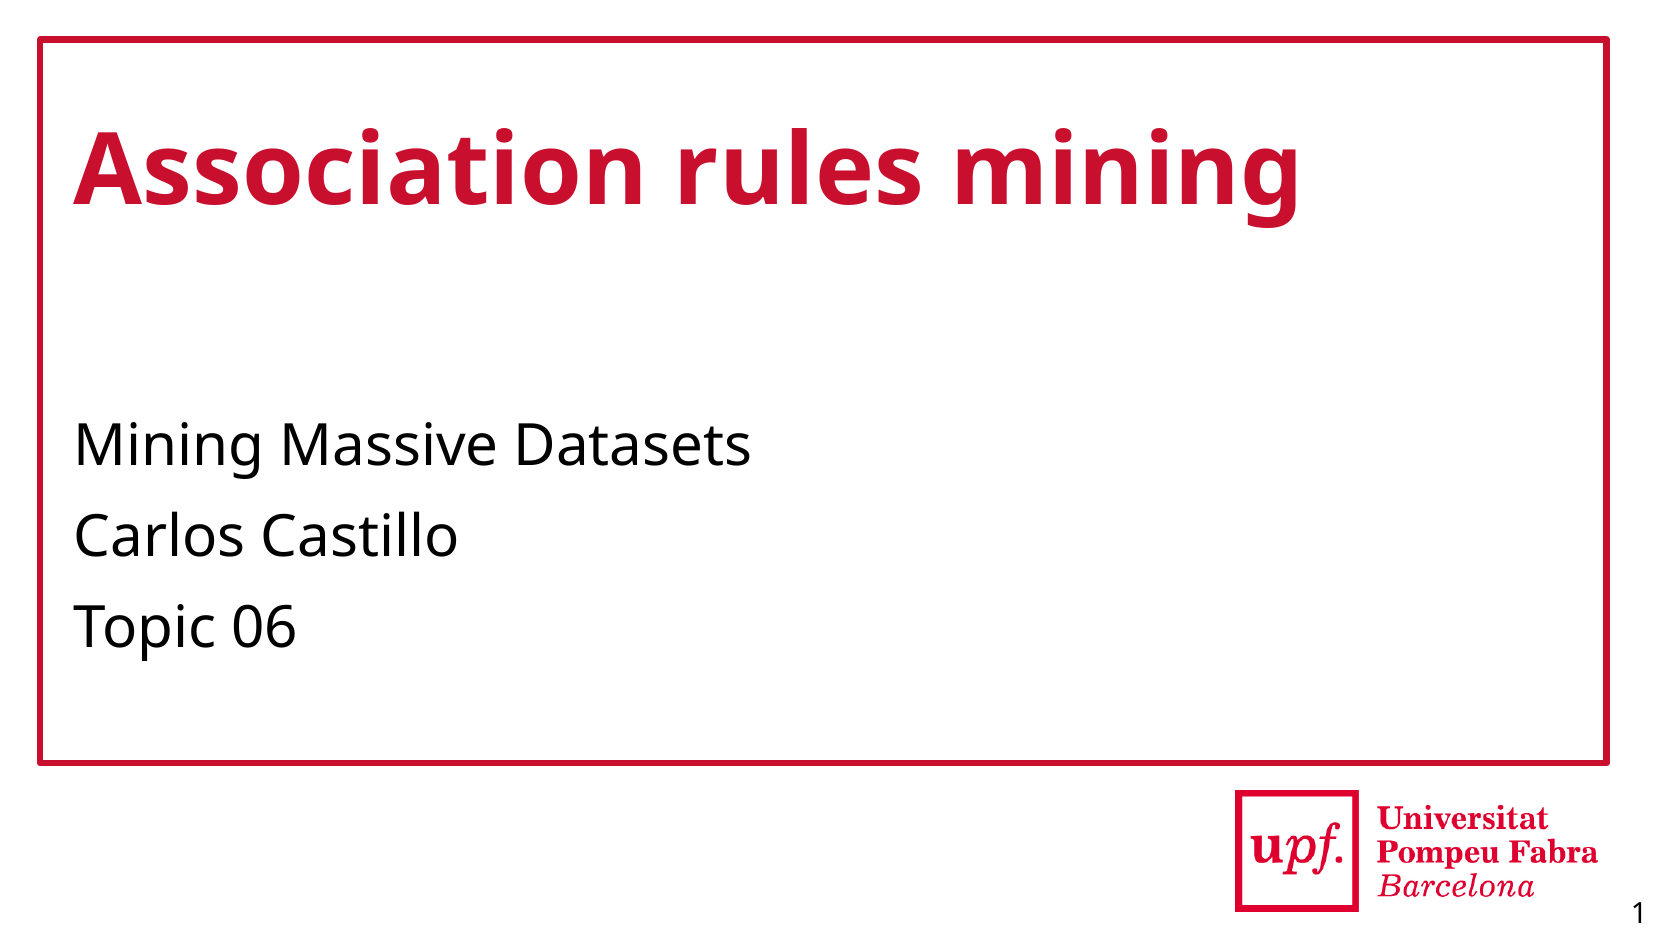

Association rules mining
Mining Massive Datasets
Carlos Castillo
Topic 06
1